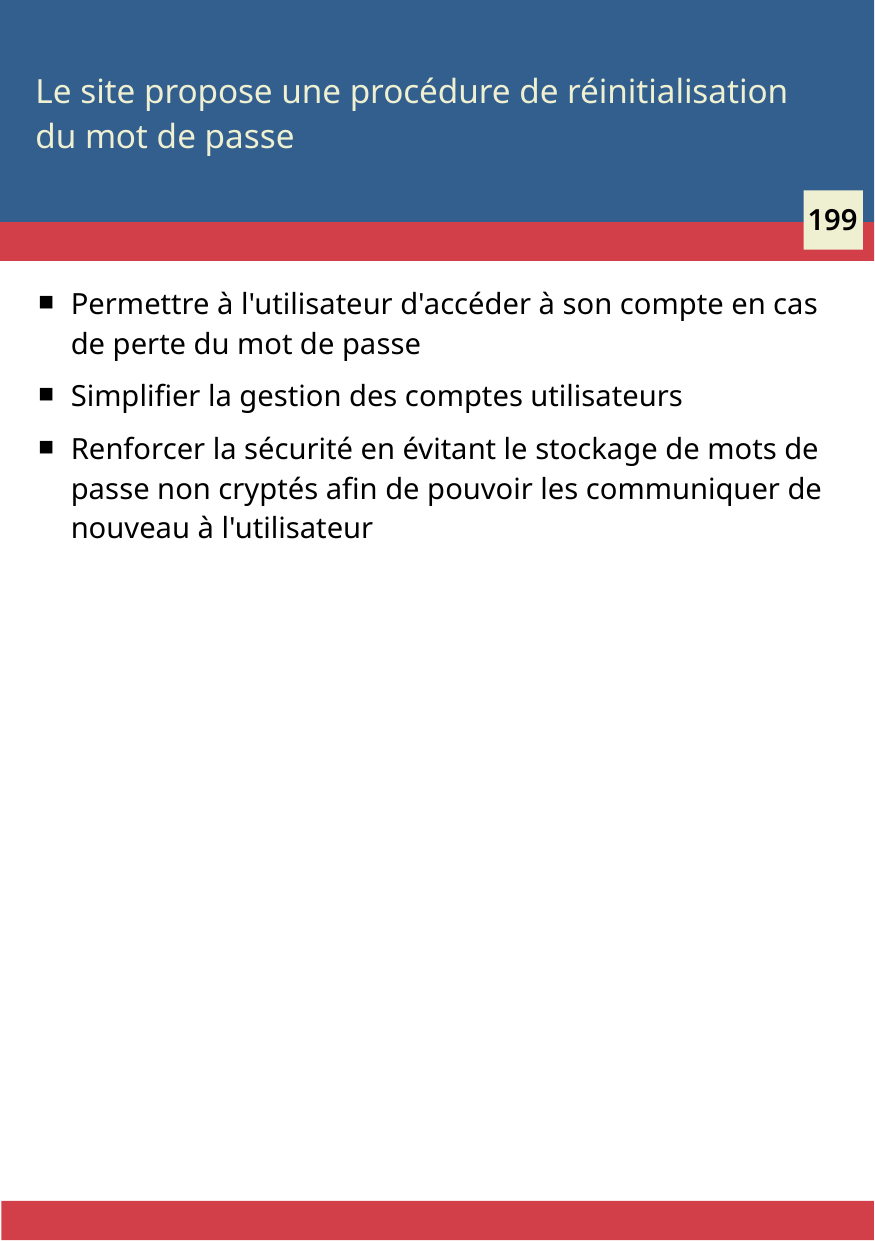

# Le site propose une procédure de réinitialisation du mot de passe
199
Permettre à l'utilisateur d'accéder à son compte en cas de perte du mot de passe
Simplifier la gestion des comptes utilisateurs
Renforcer la sécurité en évitant le stockage de mots de passe non cryptés afin de pouvoir les communiquer de nouveau à l'utilisateur